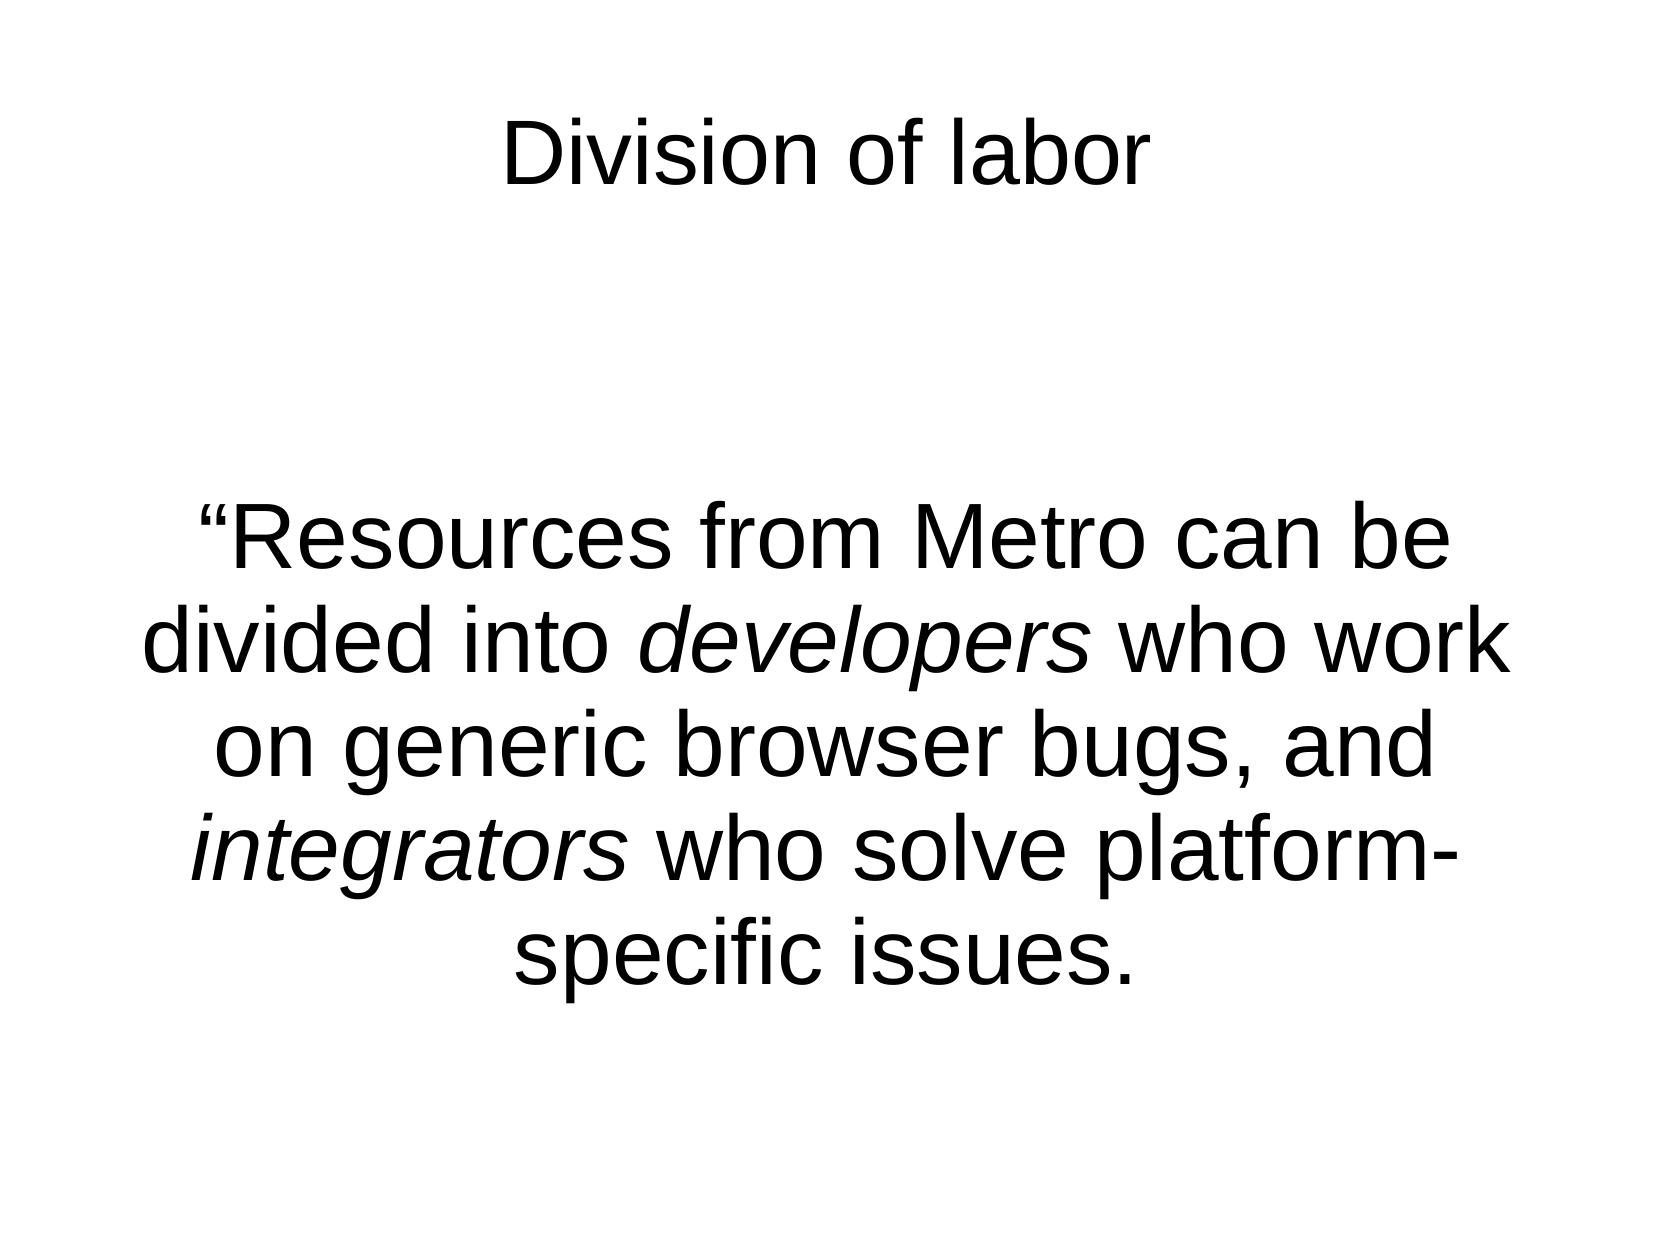

# Division of labor
“Resources from Metro can be divided into developers who work on generic browser bugs, and integrators who solve platform-specific issues.